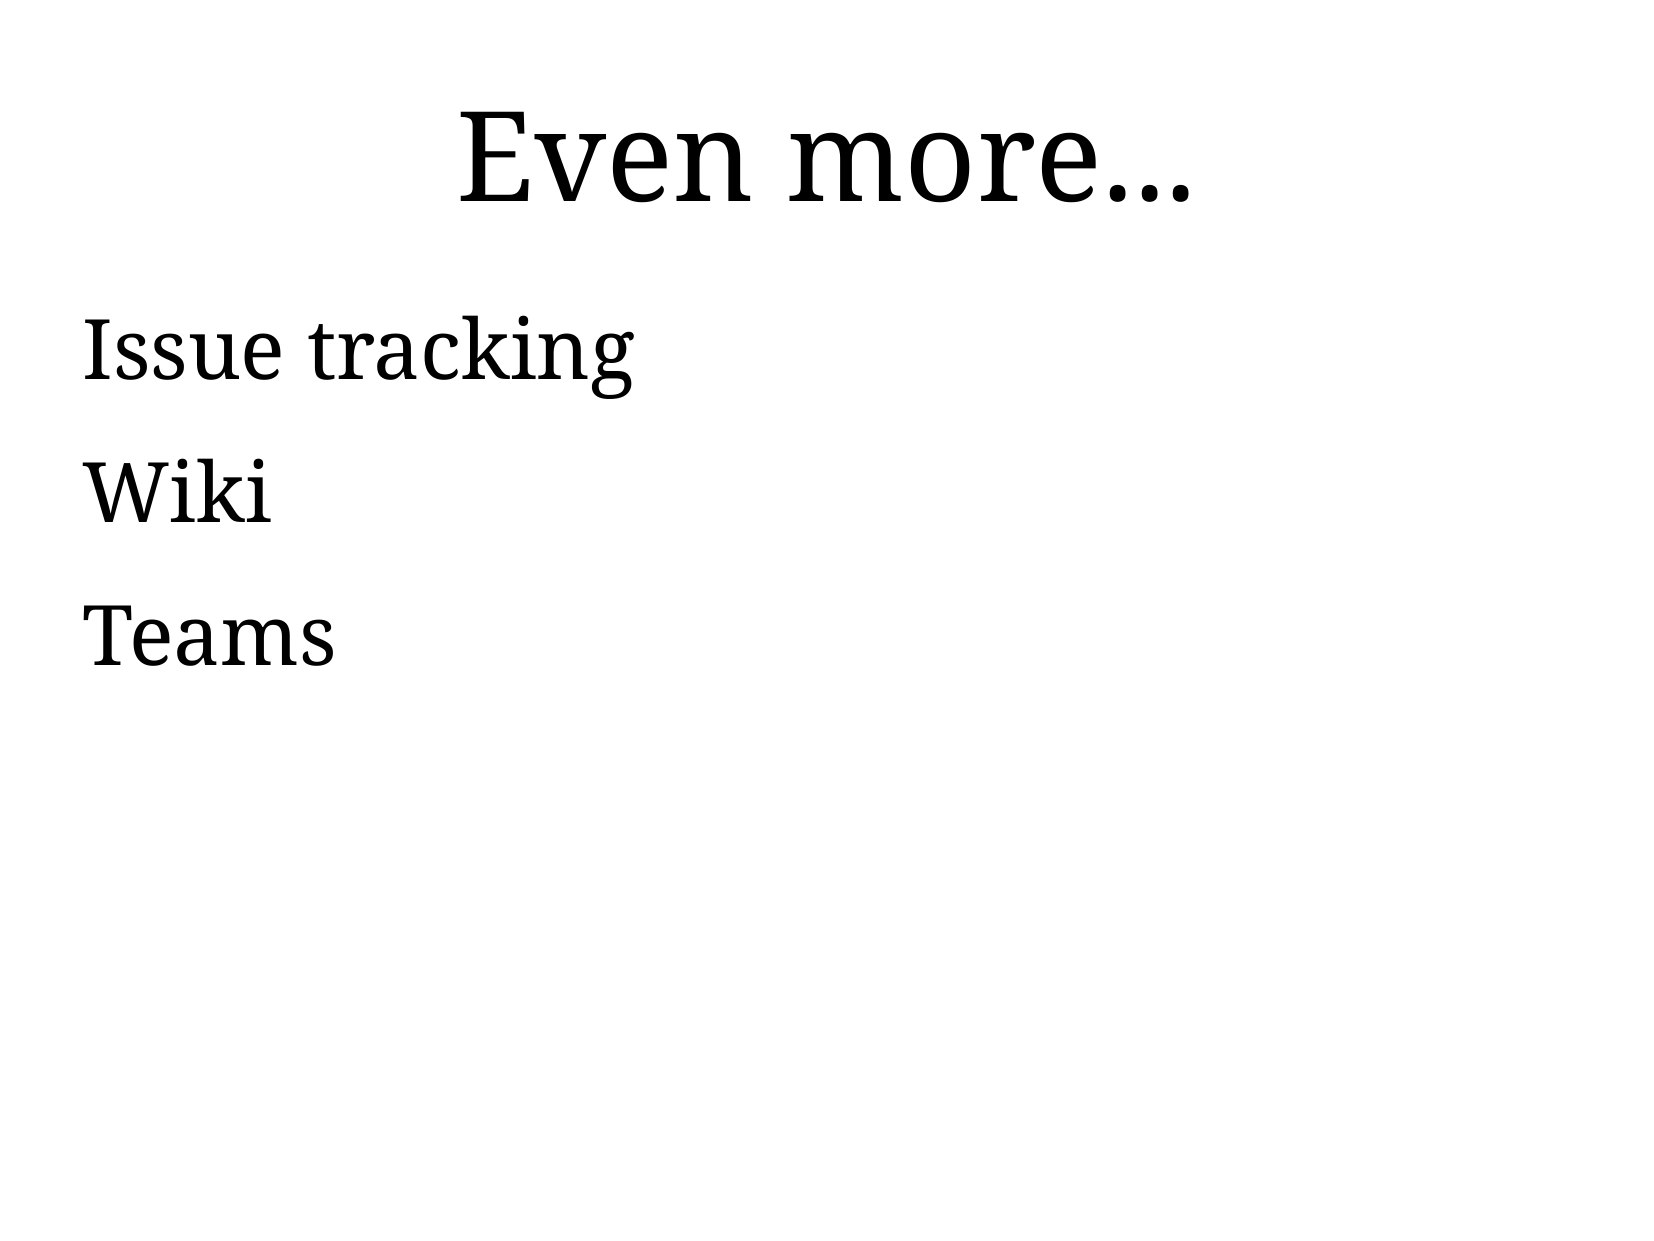

# Even more...
Issue tracking
Wiki
Teams